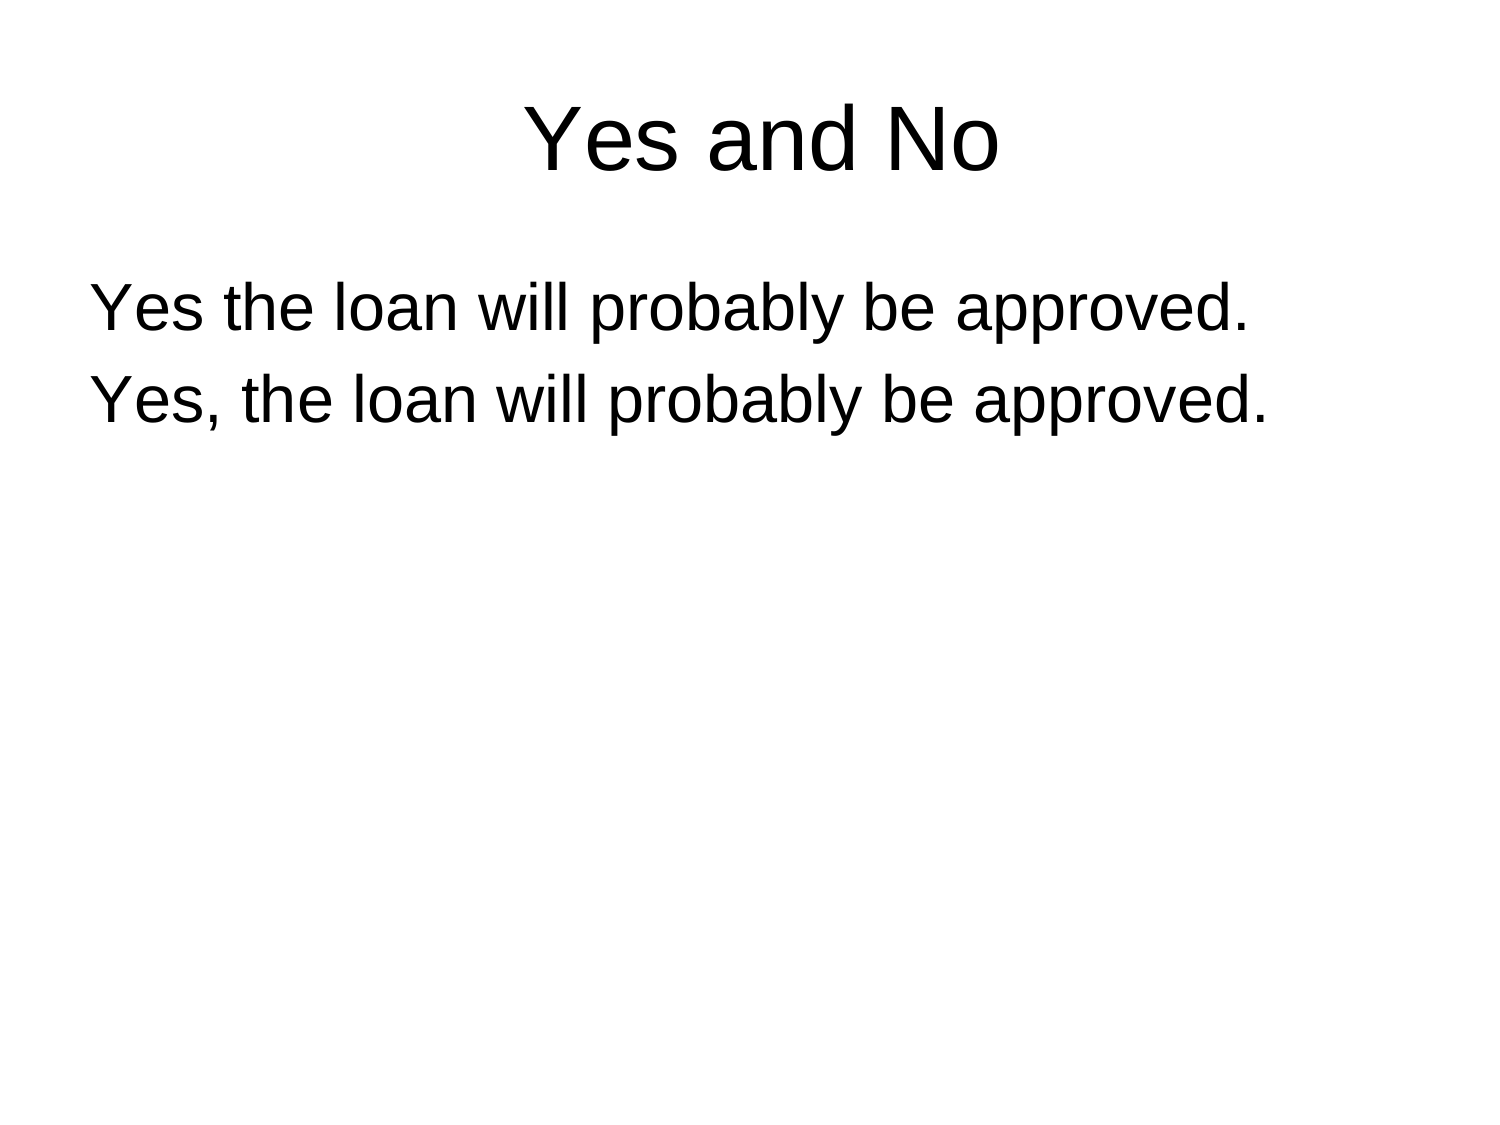

# Yes and No
Yes the loan will probably be approved.
Yes, the loan will probably be approved.